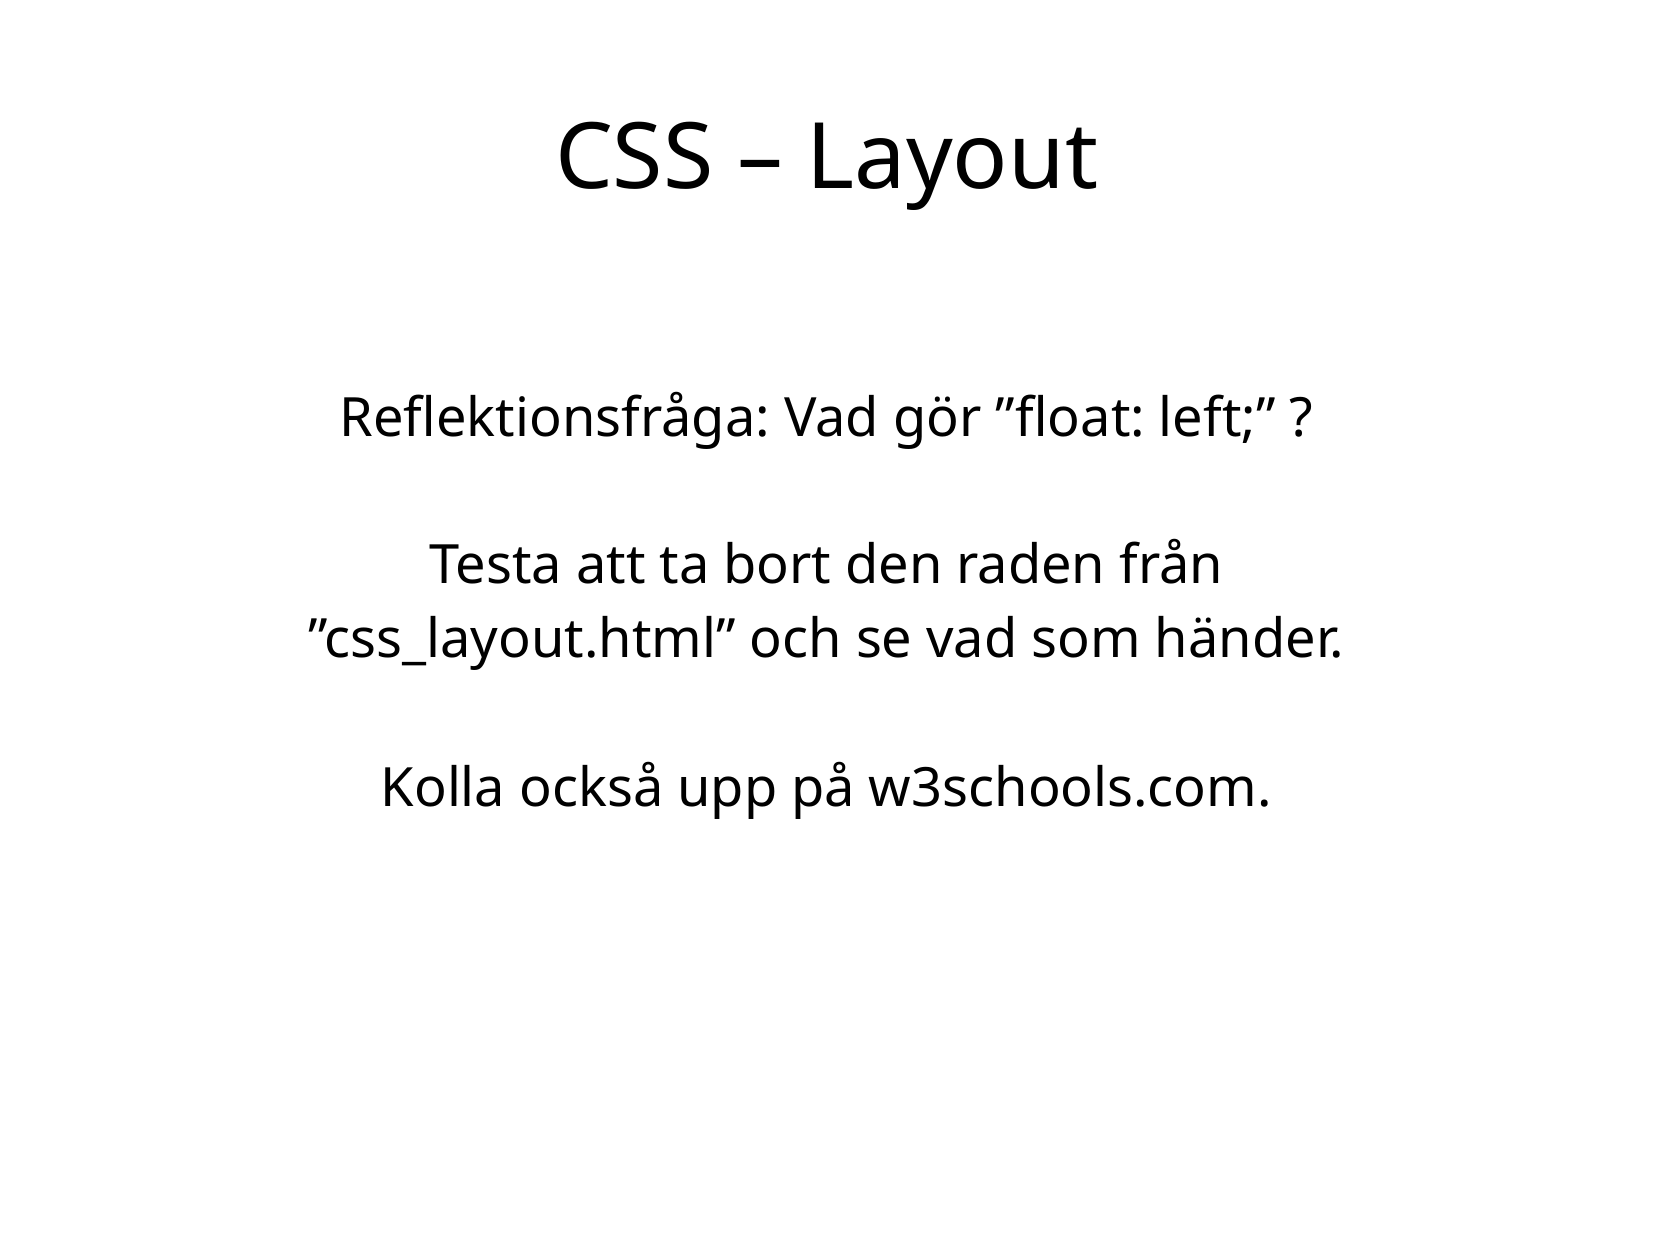

# CSS – Layout
Reflektionsfråga: Vad gör ”float: left;” ?
Testa att ta bort den raden från ”css_layout.html” och se vad som händer.
Kolla också upp på w3schools.com.